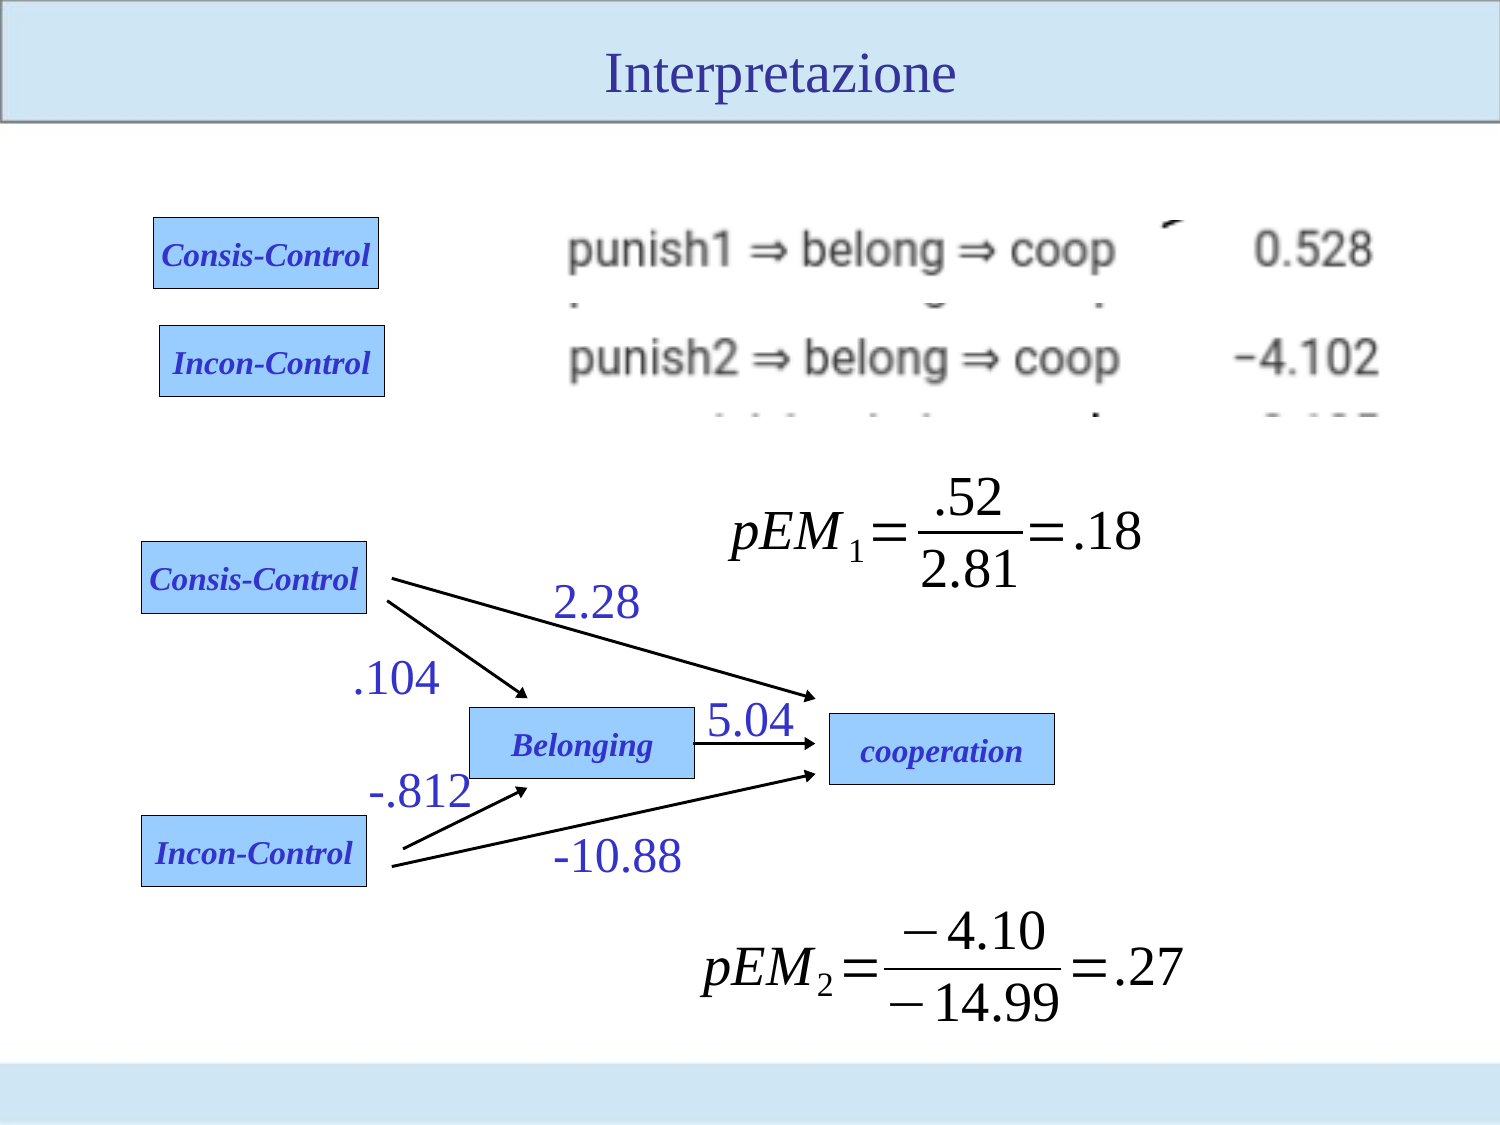

# Interpretazione
Consis-Control
Incon-Control
Consis-Control
2.28
.104
5.04
Belonging
cooperation
-.812
-10.88
Incon-Control